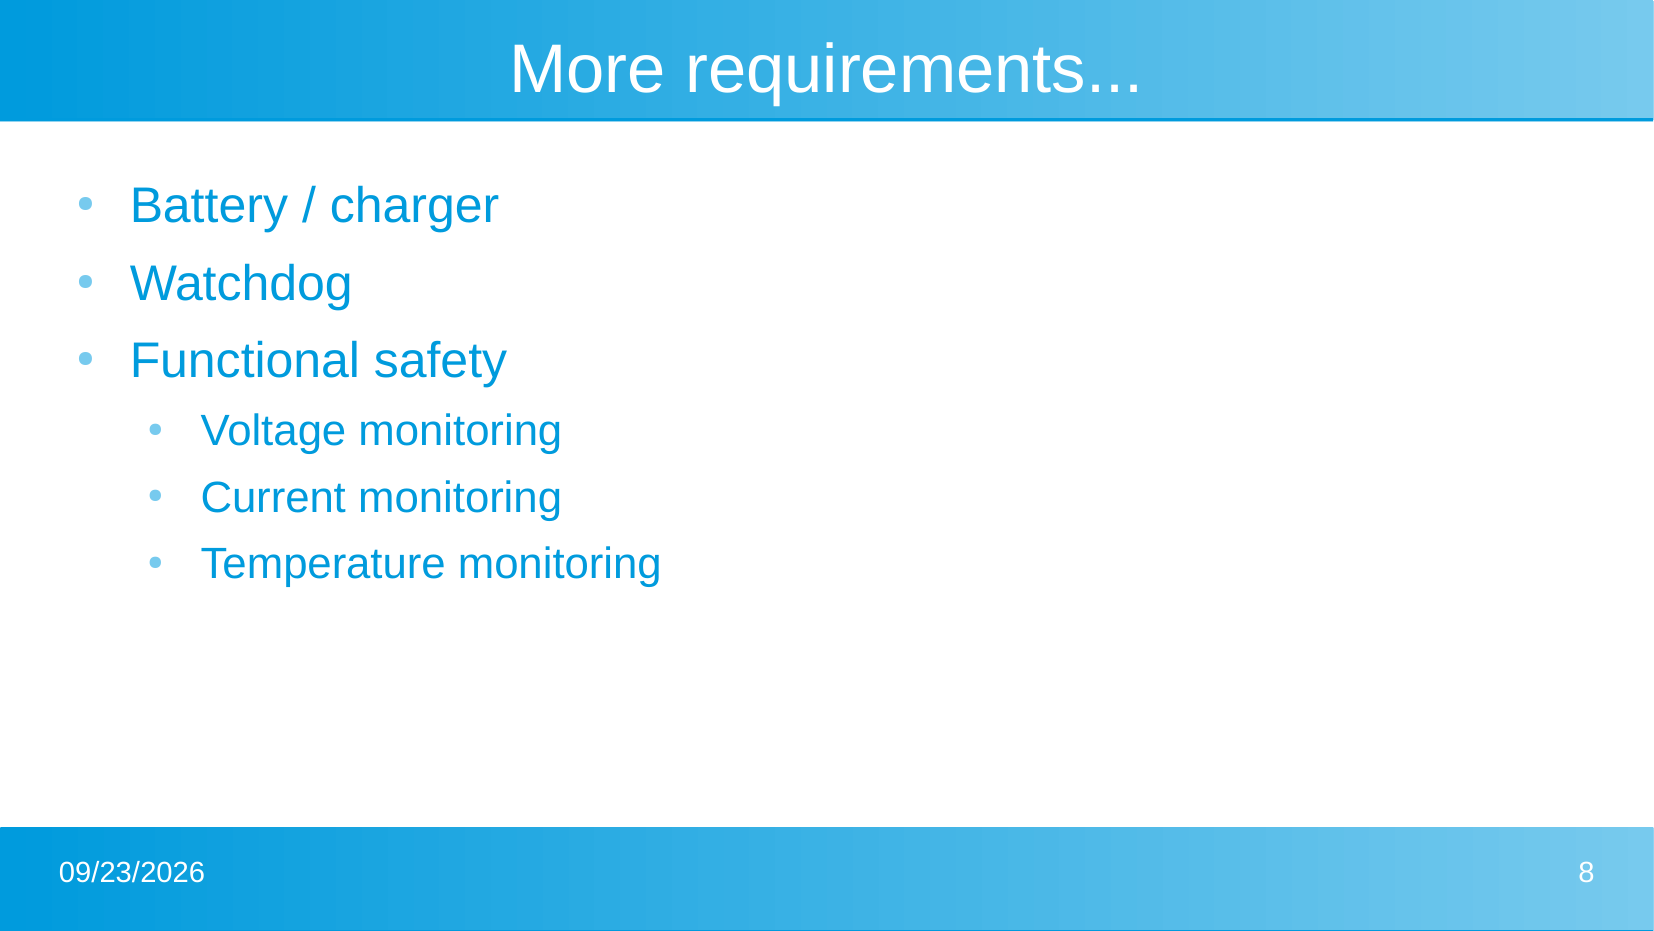

# More requirements...
Battery / charger
Watchdog
Functional safety
Voltage monitoring
Current monitoring
Temperature monitoring
8